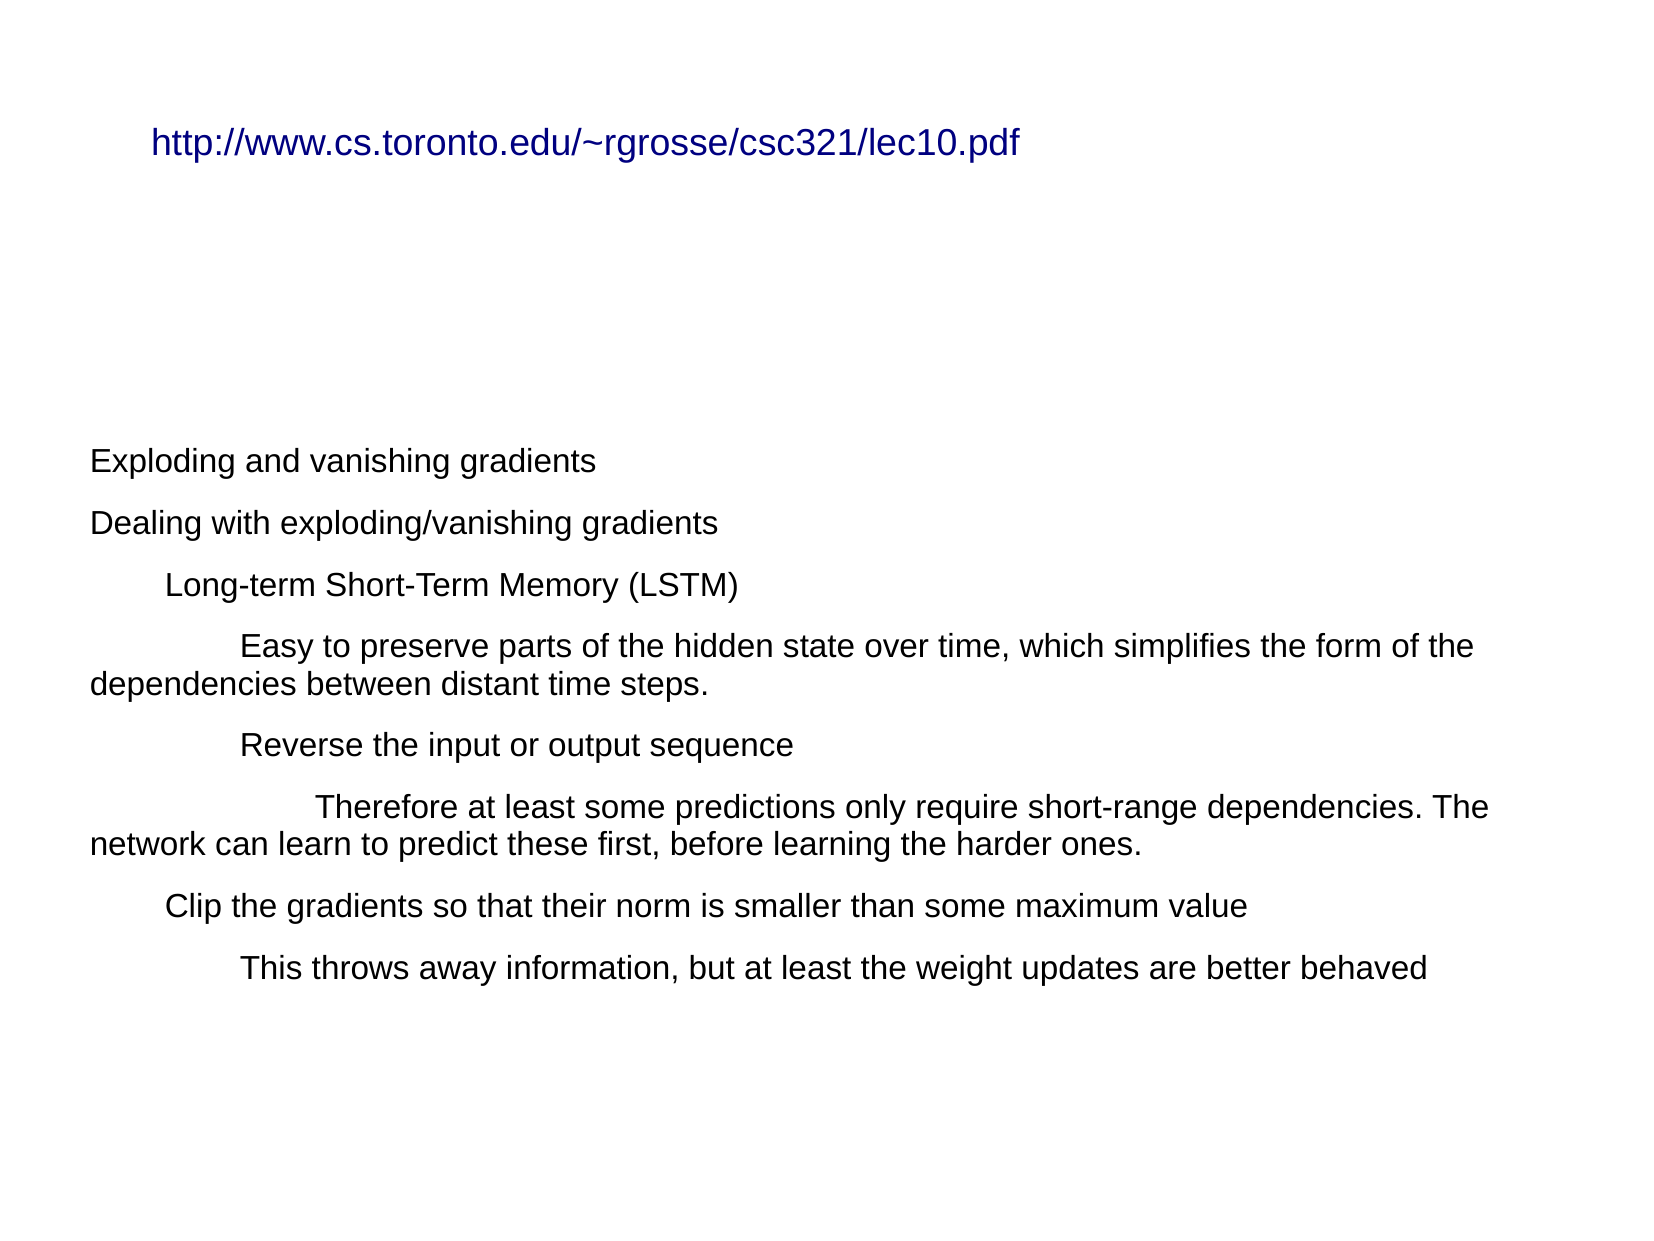

http://www.cs.toronto.edu/~rgrosse/csc321/lec10.pdf
Exploding and vanishing gradients
Dealing with exploding/vanishing gradients
	Long-term Short-Term Memory (LSTM)
		Easy to preserve parts of the hidden state over time, which simplifies the form of the dependencies between distant time steps.
		Reverse the input or output sequence
			Therefore at least some predictions only require short-range dependencies. The network can learn to predict these first, before learning the harder ones.
	Clip the gradients so that their norm is smaller than some maximum value
		This throws away information, but at least the weight updates are better behaved